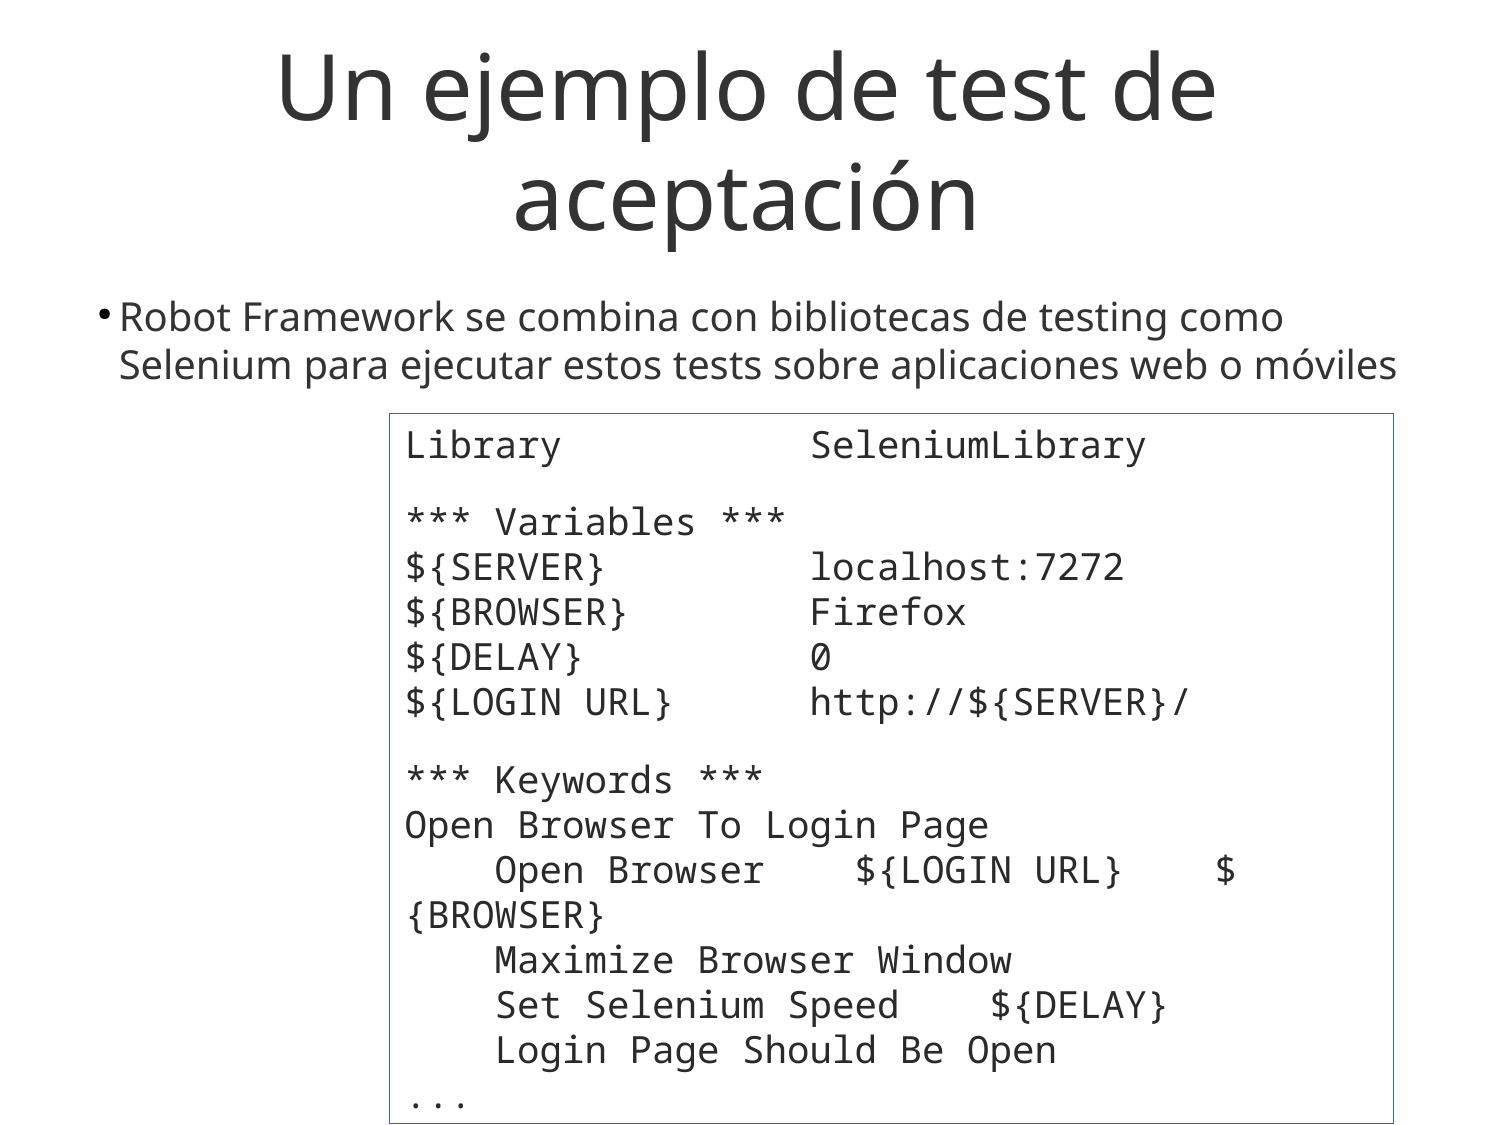

# Un ejemplo de test de aceptación
Robot Framework se combina con bibliotecas de testing como Selenium para ejecutar estos tests sobre aplicaciones web o móviles
Library SeleniumLibrary
*** Variables ***
${SERVER} localhost:7272
${BROWSER} Firefox
${DELAY} 0
${LOGIN URL} http://${SERVER}/
*** Keywords ***
Open Browser To Login Page
 Open Browser ${LOGIN URL} ${BROWSER}
 Maximize Browser Window
 Set Selenium Speed ${DELAY}
 Login Page Should Be Open
...